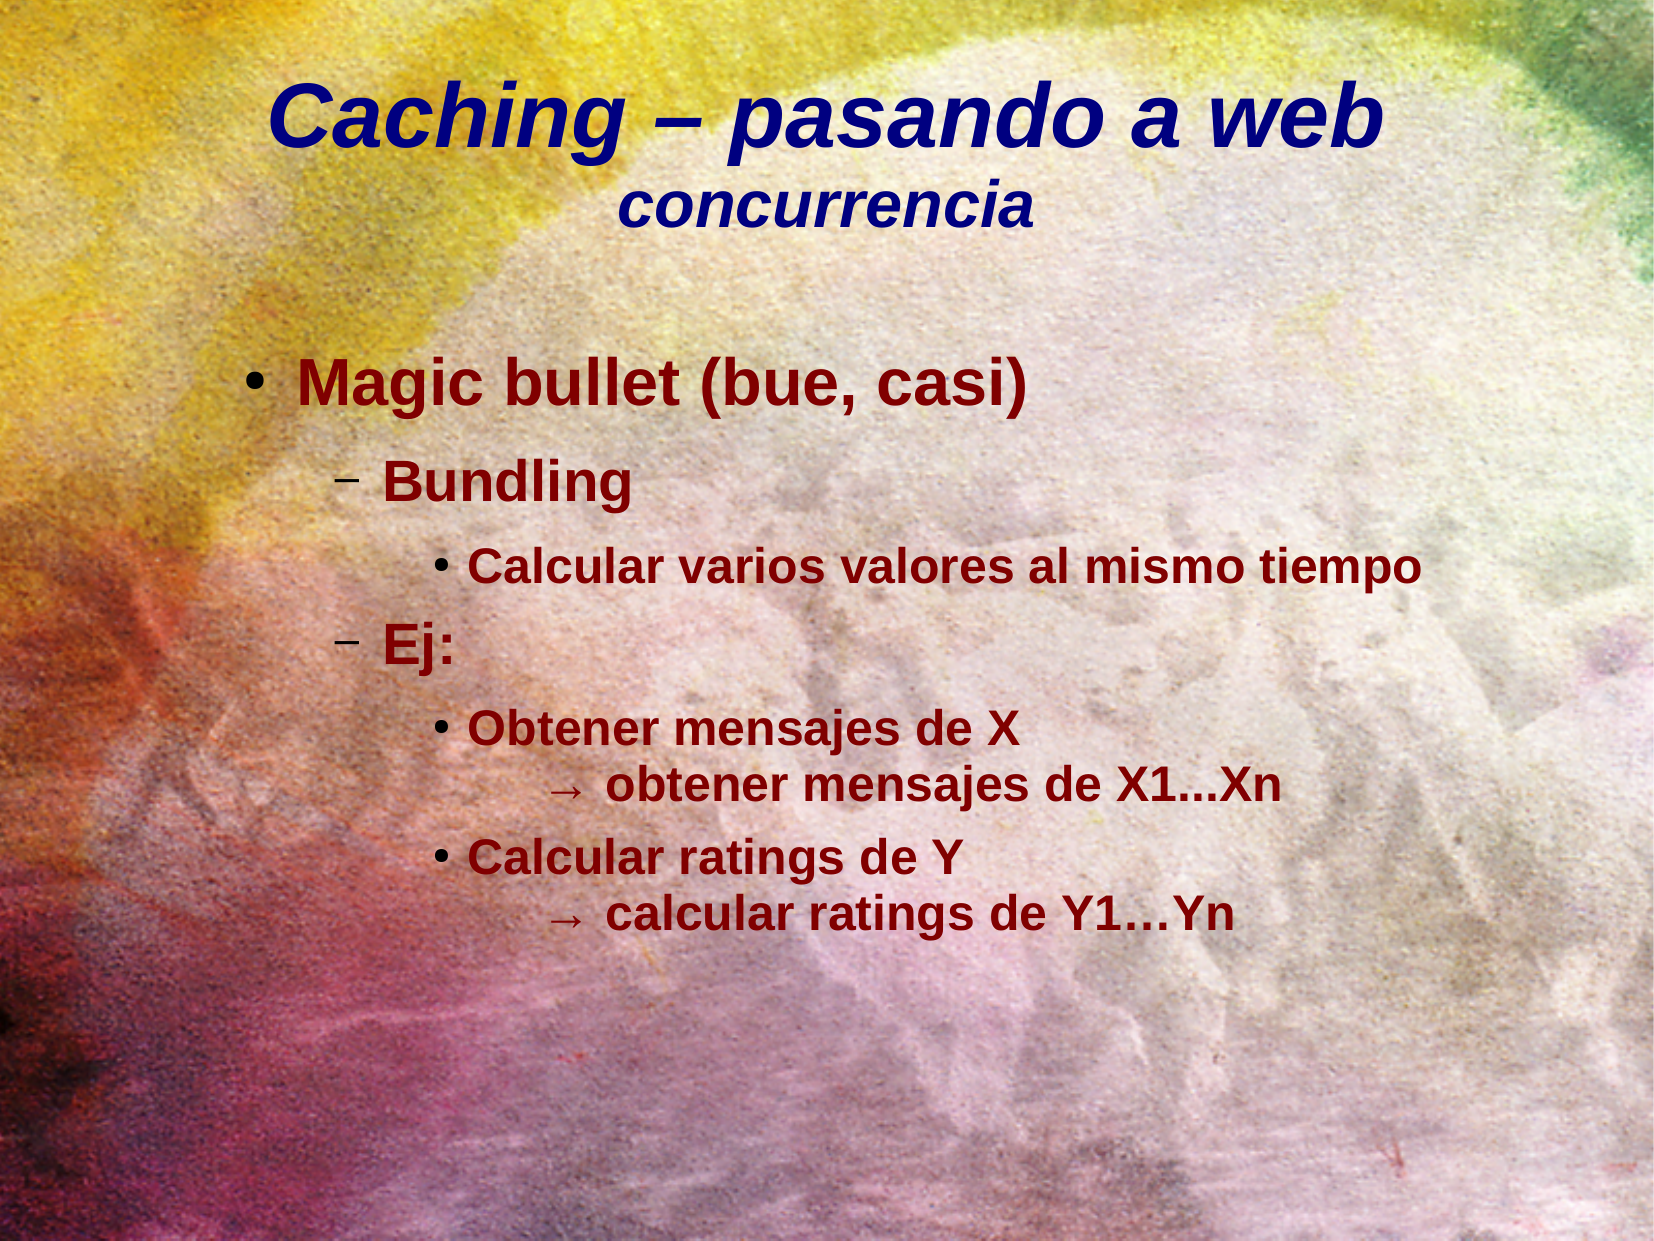

# Caching – pasando a web concurrencia
Magic bullet (bue, casi)
Bundling
Calcular varios valores al mismo tiempo
Ej:
Obtener mensajes de X
	→ obtener mensajes de X1...Xn
Calcular ratings de Y
	→ calcular ratings de Y1…Yn